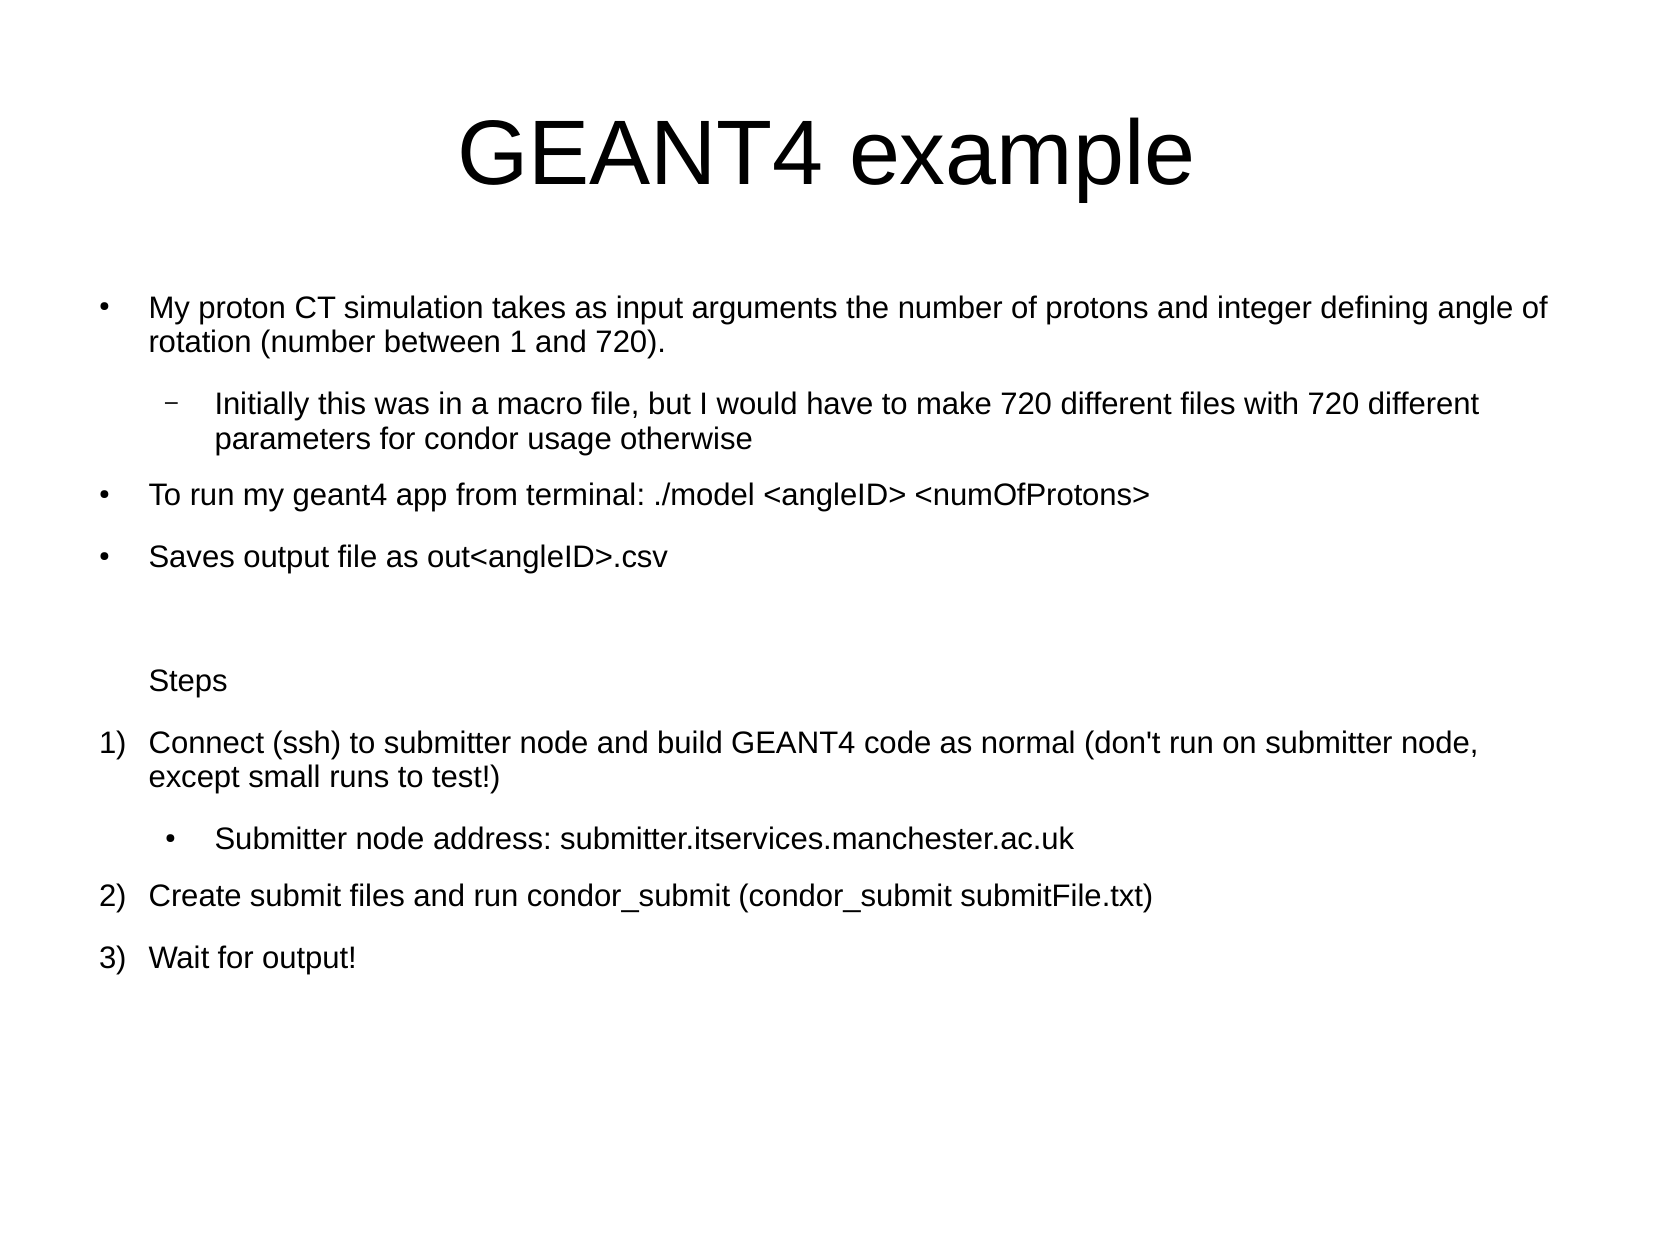

# GEANT4 example
My proton CT simulation takes as input arguments the number of protons and integer defining angle of rotation (number between 1 and 720).
Initially this was in a macro file, but I would have to make 720 different files with 720 different parameters for condor usage otherwise
To run my geant4 app from terminal: ./model <angleID> <numOfProtons>
Saves output file as out<angleID>.csv
Steps
Connect (ssh) to submitter node and build GEANT4 code as normal (don't run on submitter node, except small runs to test!)
Submitter node address: submitter.itservices.manchester.ac.uk
Create submit files and run condor_submit (condor_submit submitFile.txt)
Wait for output!